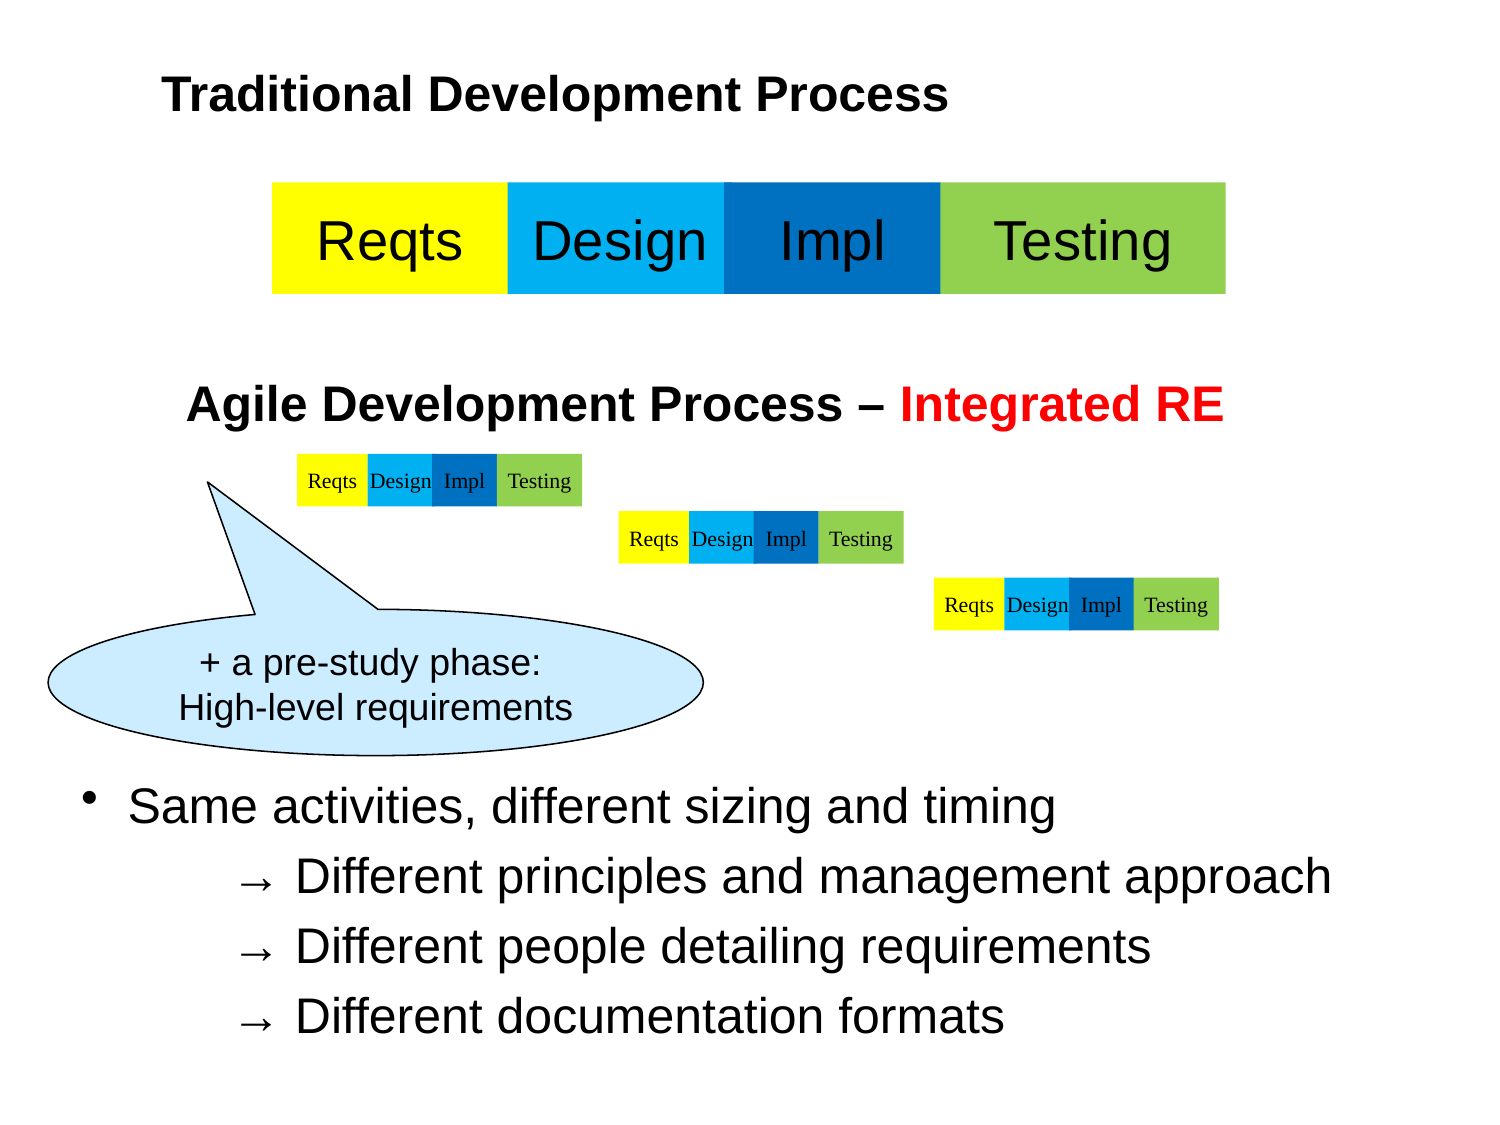

Traditional Development Process
Reqts
Design
Impl
Testing
Agile Development Process – Integrated RE
Reqts
Design
Impl
Testing
Reqts
Design
Impl
Testing
Reqts
Design
Impl
Testing
+ a pre-study phase:
High-level requirements
Same activities, different sizing and timing
	→ Different principles and management approach
	→ Different people detailing requirements
	→ Different documentation formats